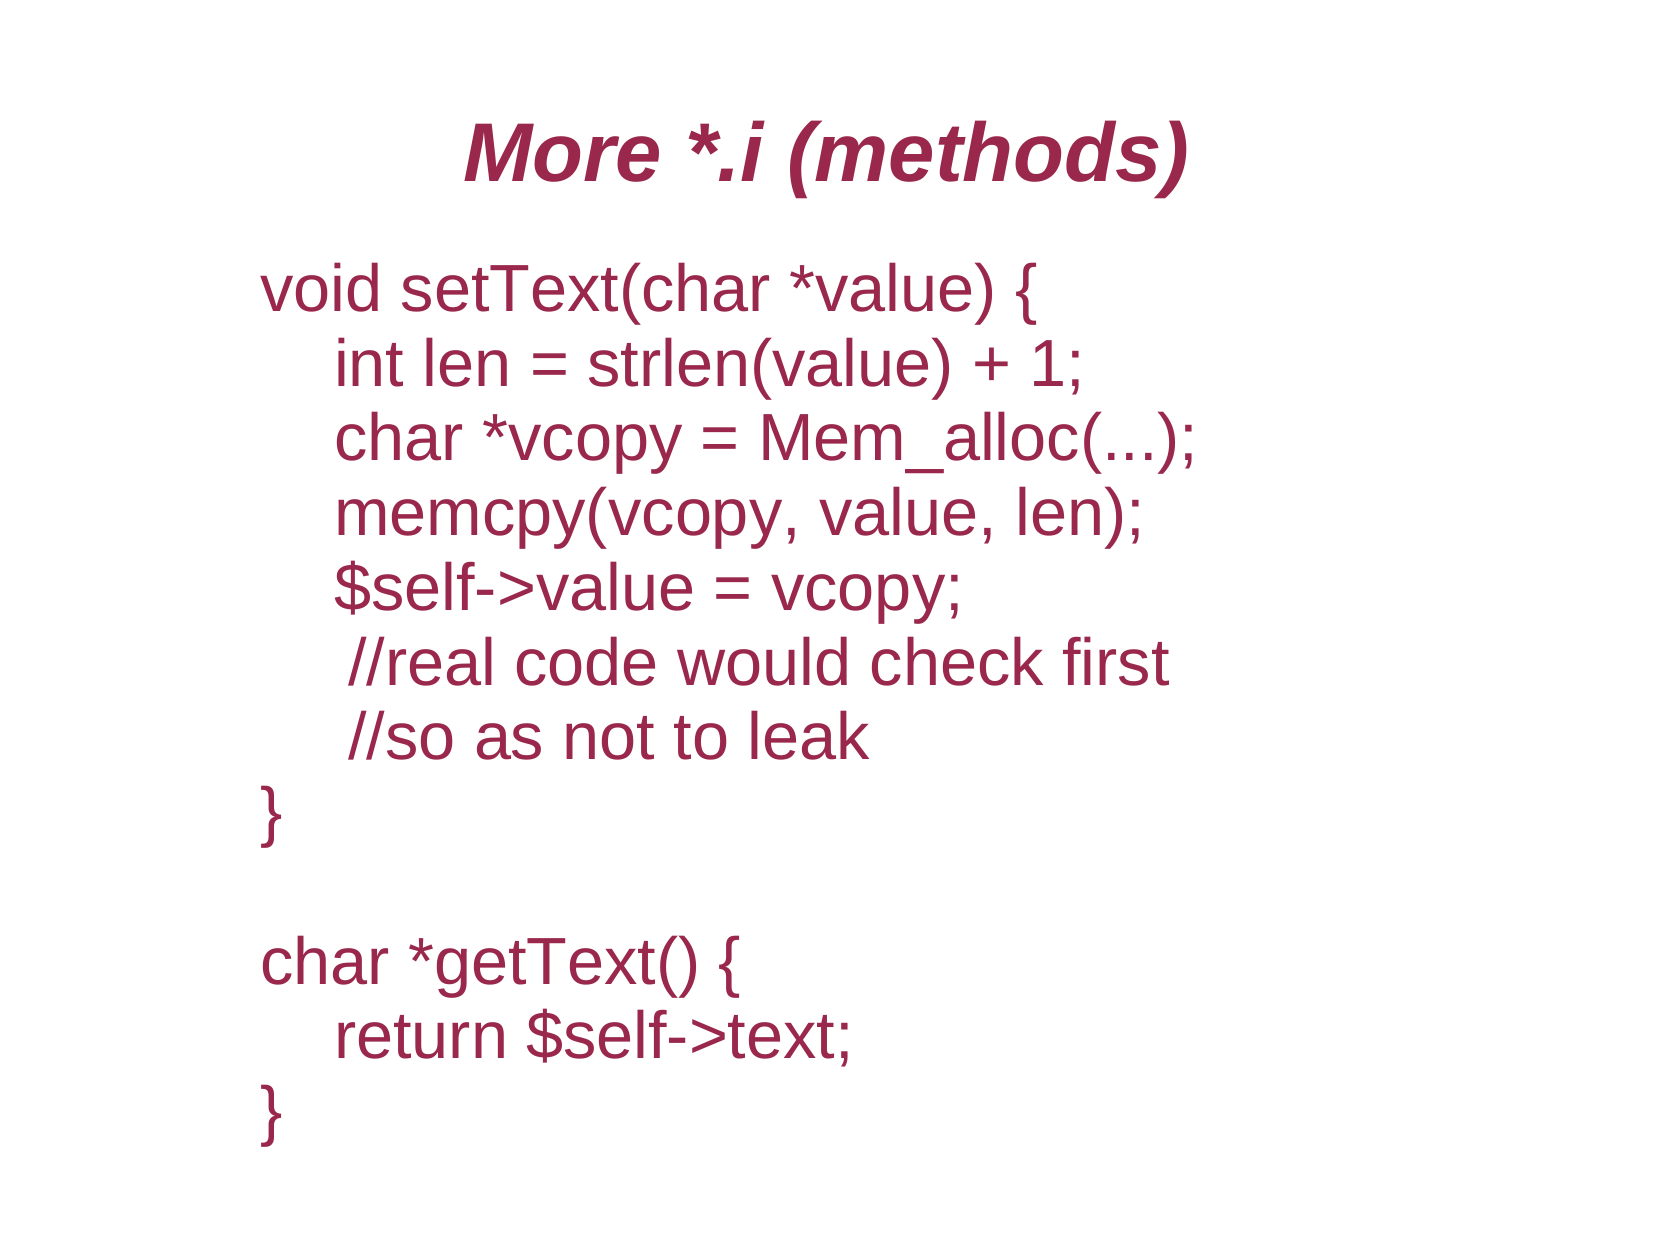

# More *.i (methods)
 void setText(char *value) {
 int len = strlen(value) + 1;
 char *vcopy = Mem_alloc(...);
 memcpy(vcopy, value, len);
 $self->value = vcopy;
		//real code would check first
		//so as not to leak
 }
 char *getText() {
 return $self->text;
 }